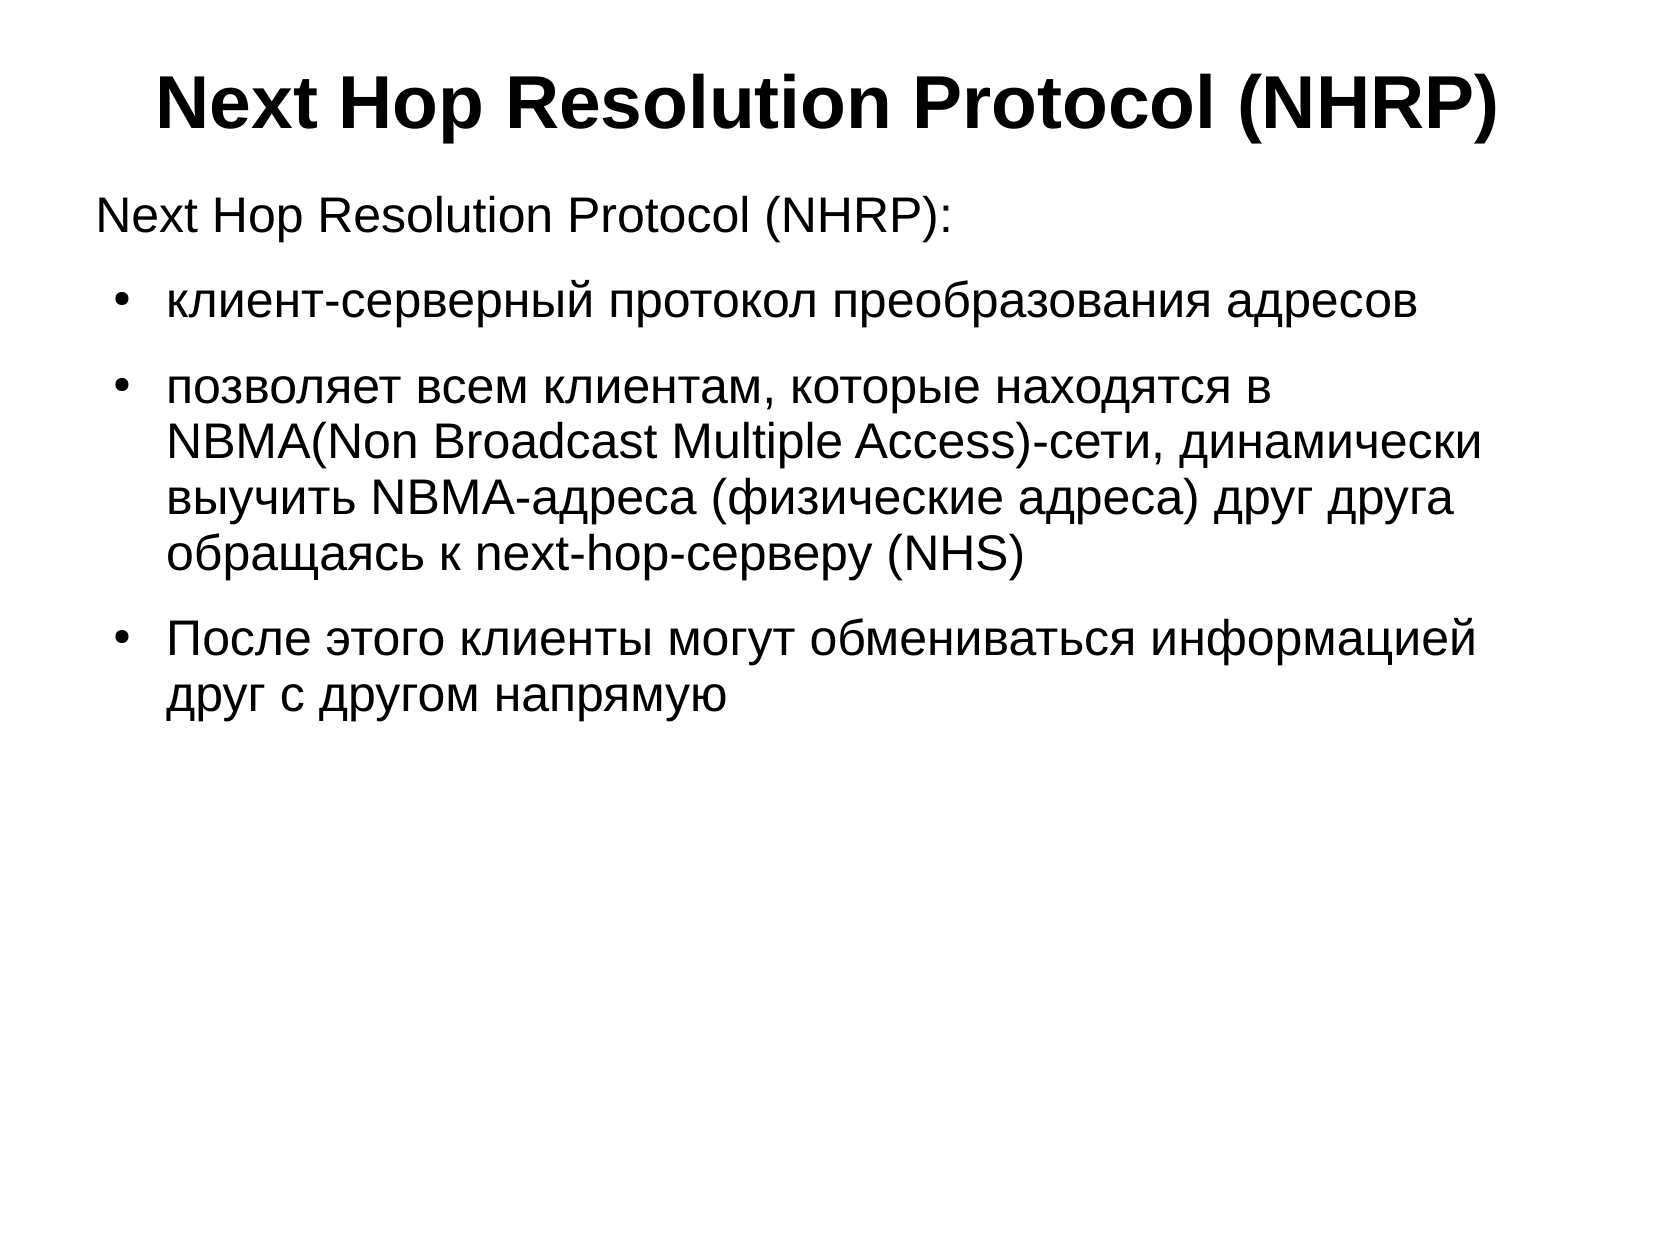

Next Hop Resolution Protocol (NHRP)
# Next Hop Resolution Protocol (NHRP):
клиент-серверный протокол преобразования адресов
позволяет всем клиентам, которые находятся в NBMA(Non Broadcast Multiple Access)-сети, динамически выучить NBMA-адреса (физические адреса) друг друга обращаясь к next-hop-серверу (NHS)
После этого клиенты могут обмениваться информацией друг с другом напрямую